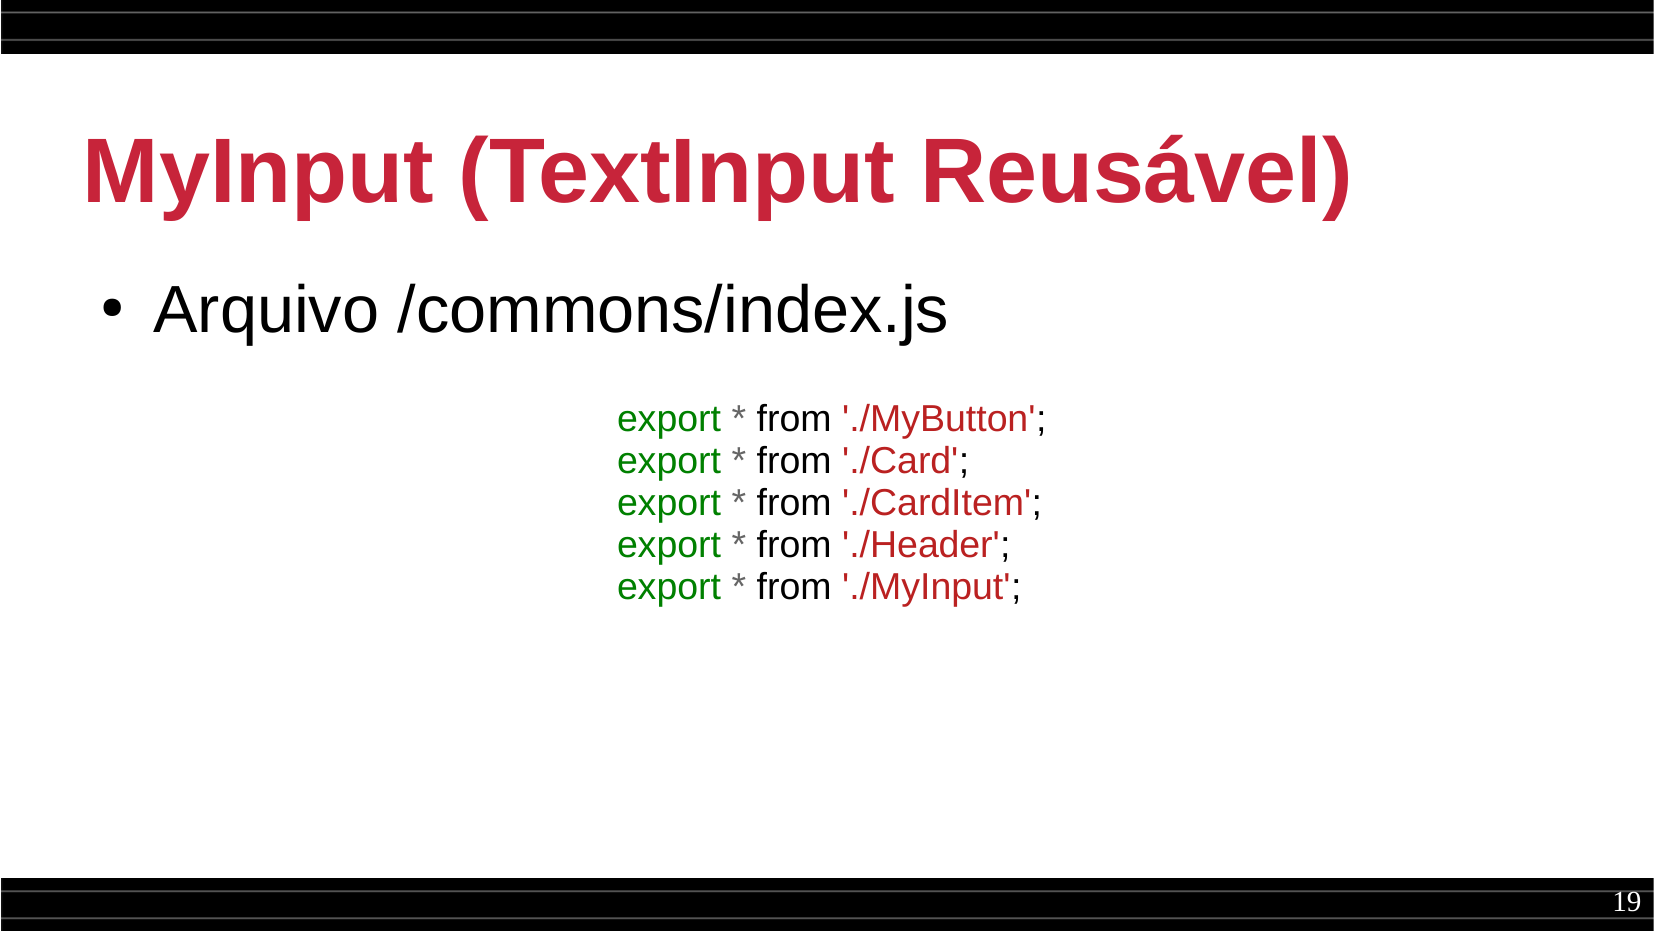

# MyInput (TextInput Reusável)
Arquivo /commons/index.js
export * from './MyButton';
export * from './Card';
export * from './CardItem';
export * from './Header';
export * from './MyInput';